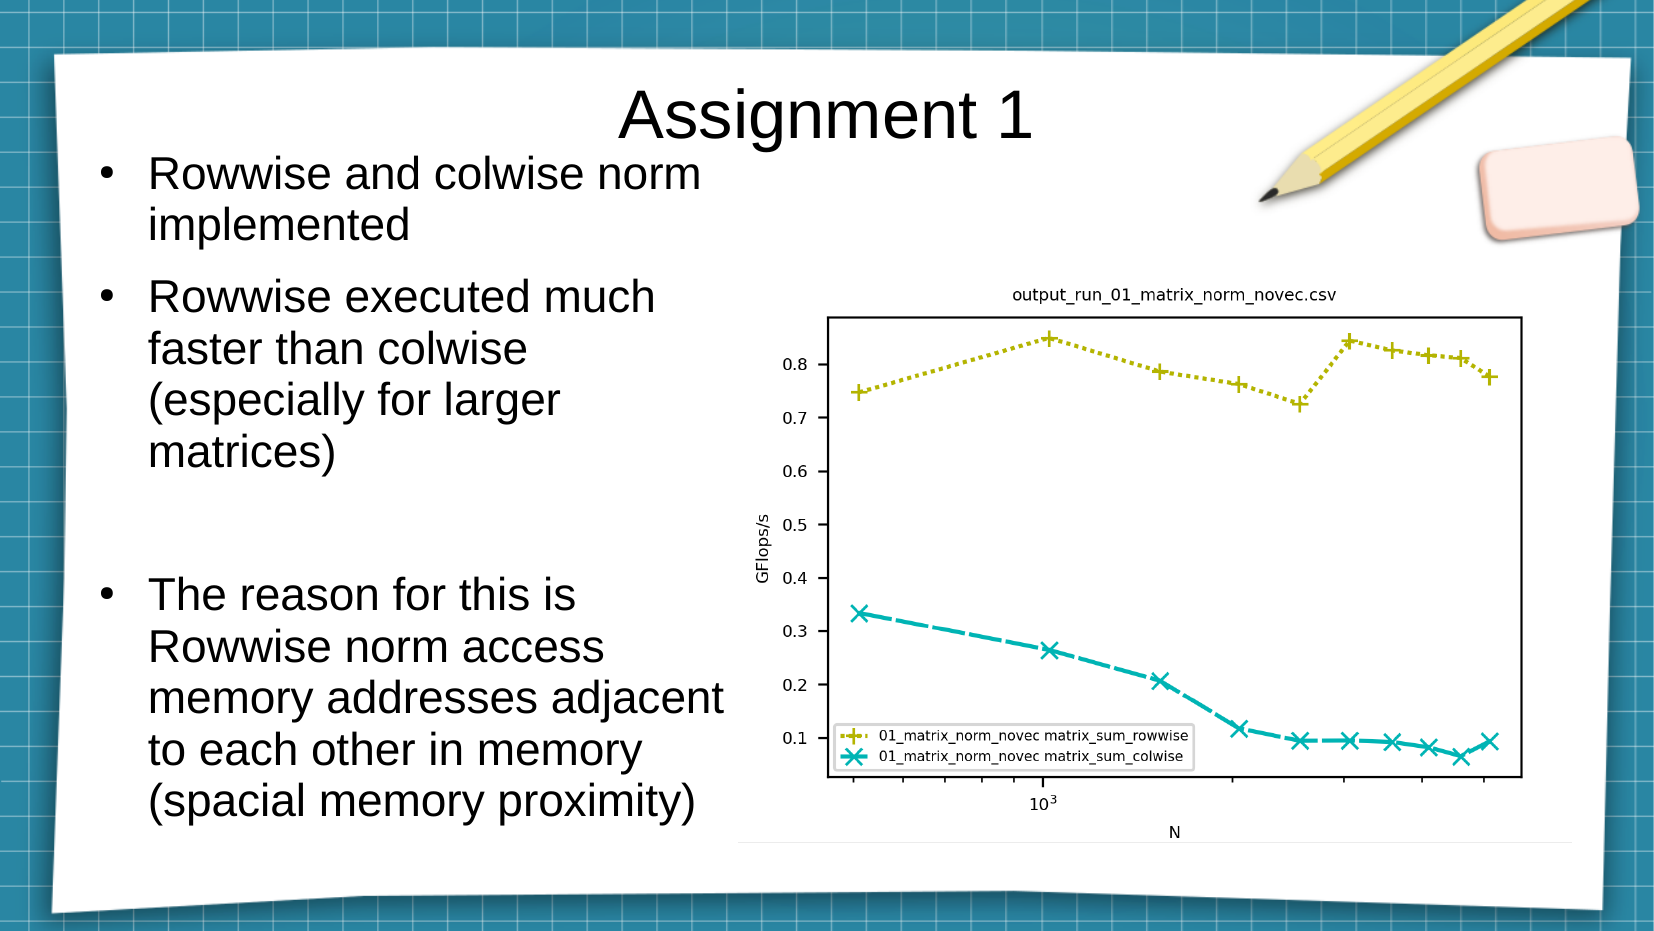

# Assignment 1
Rowwise and colwise norm implemented
Rowwise executed much faster than colwise (especially for larger matrices)
The reason for this is Rowwise norm access memory addresses adjacent to each other in memory (spacial memory proximity)